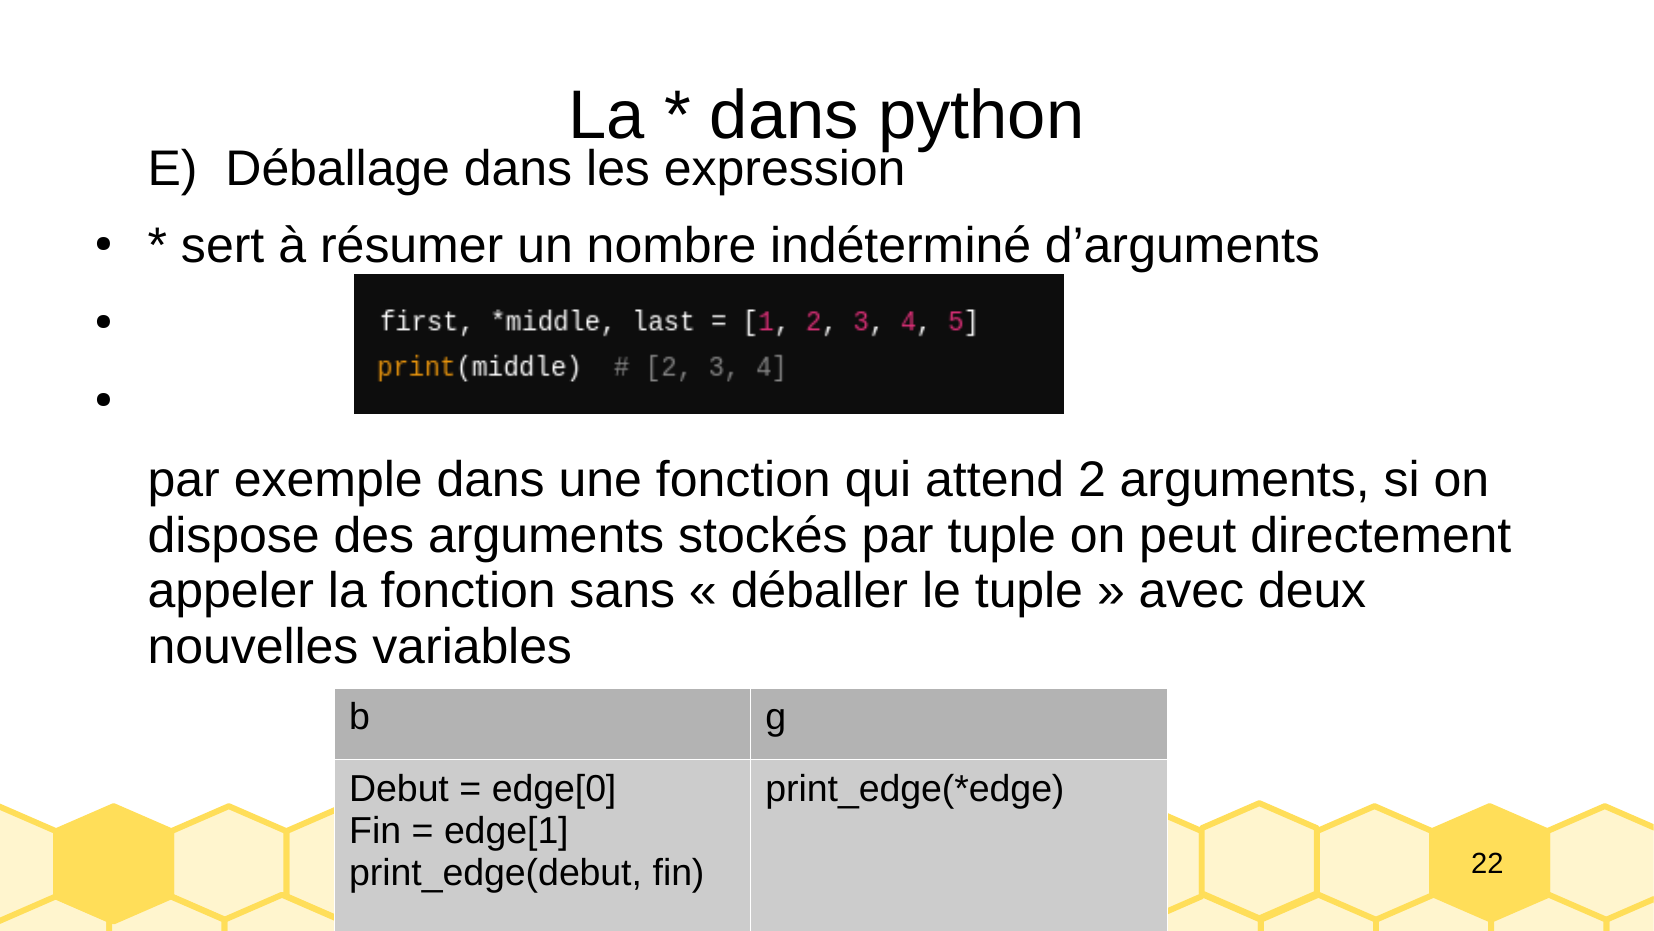

# La * dans python
E) Déballage dans les expression
* sert à résumer un nombre indéterminé d’arguments
par exemple dans une fonction qui attend 2 arguments, si on dispose des arguments stockés par tuple on peut directement appeler la fonction sans « déballer le tuple » avec deux nouvelles variables
| b | g |
| --- | --- |
| Debut = edge[0] Fin = edge[1] print\_edge(debut, fin) | print\_edge(\*edge) |